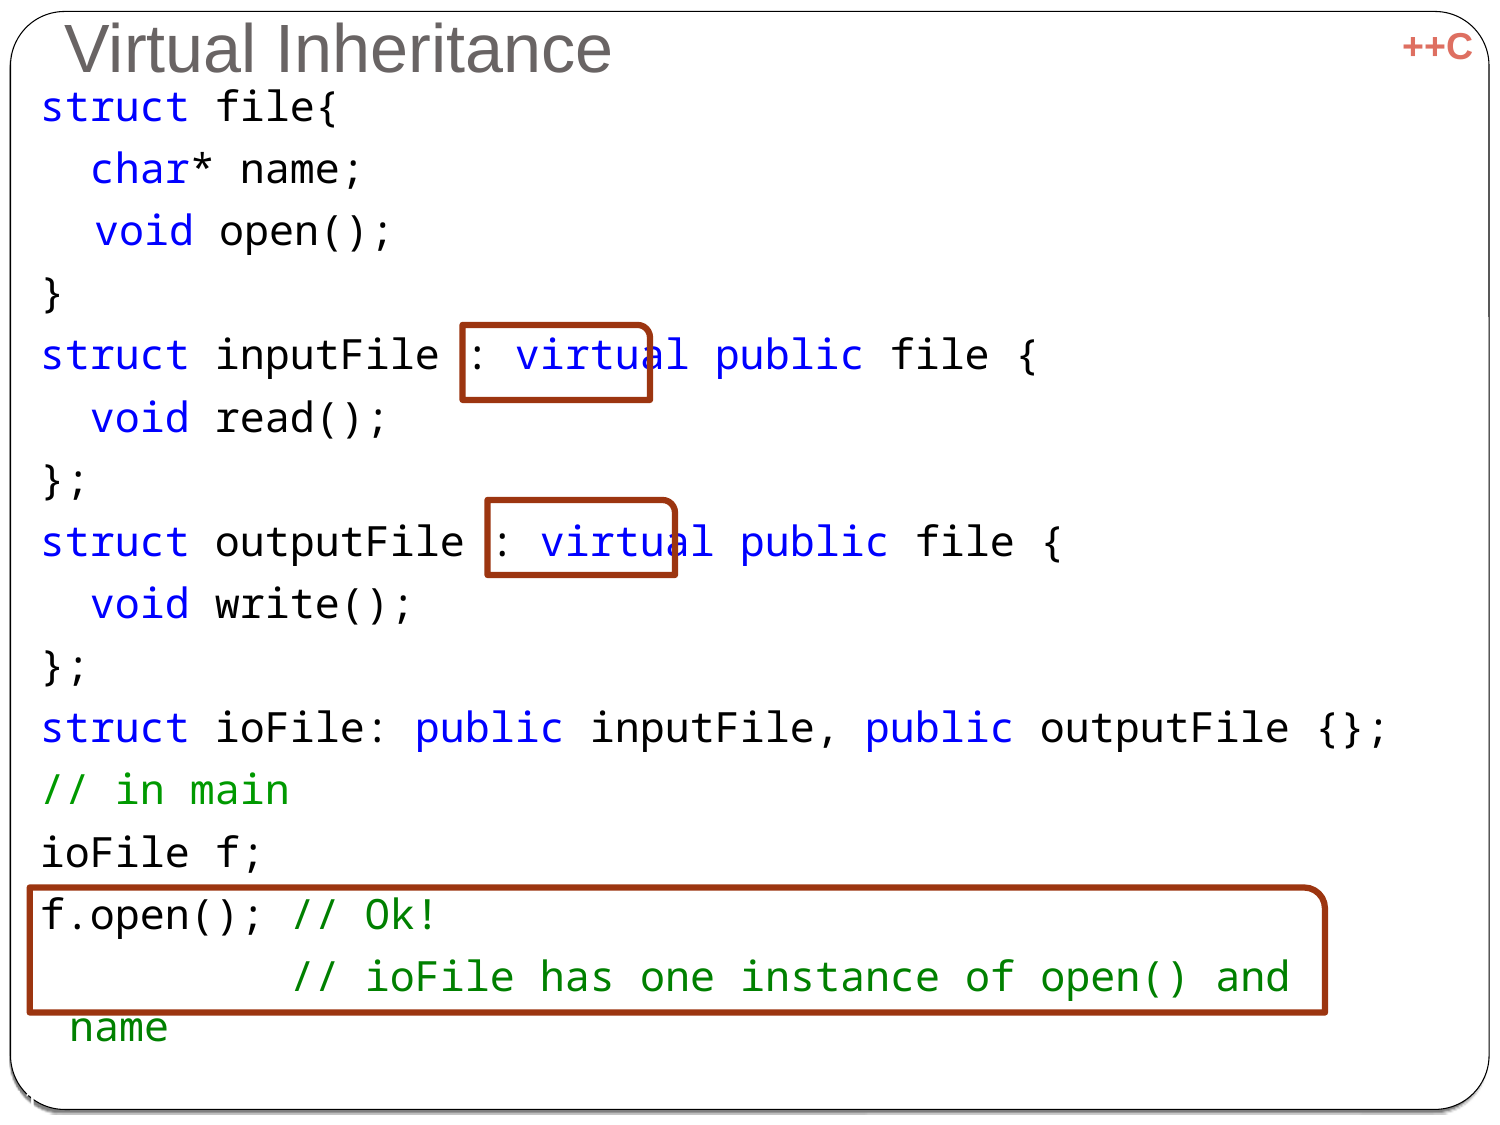

# Virtual Inheritance
struct file{
 char* name;
	 void open();
}
struct inputFile : virtual public file {
 void read();
};
struct outputFile : virtual public file {
 void write();
};
struct ioFile: public inputFile, public outputFile {};
// in main
ioFile f;
f.open(); // Ok!
 // ioFile has one instance of open() and name